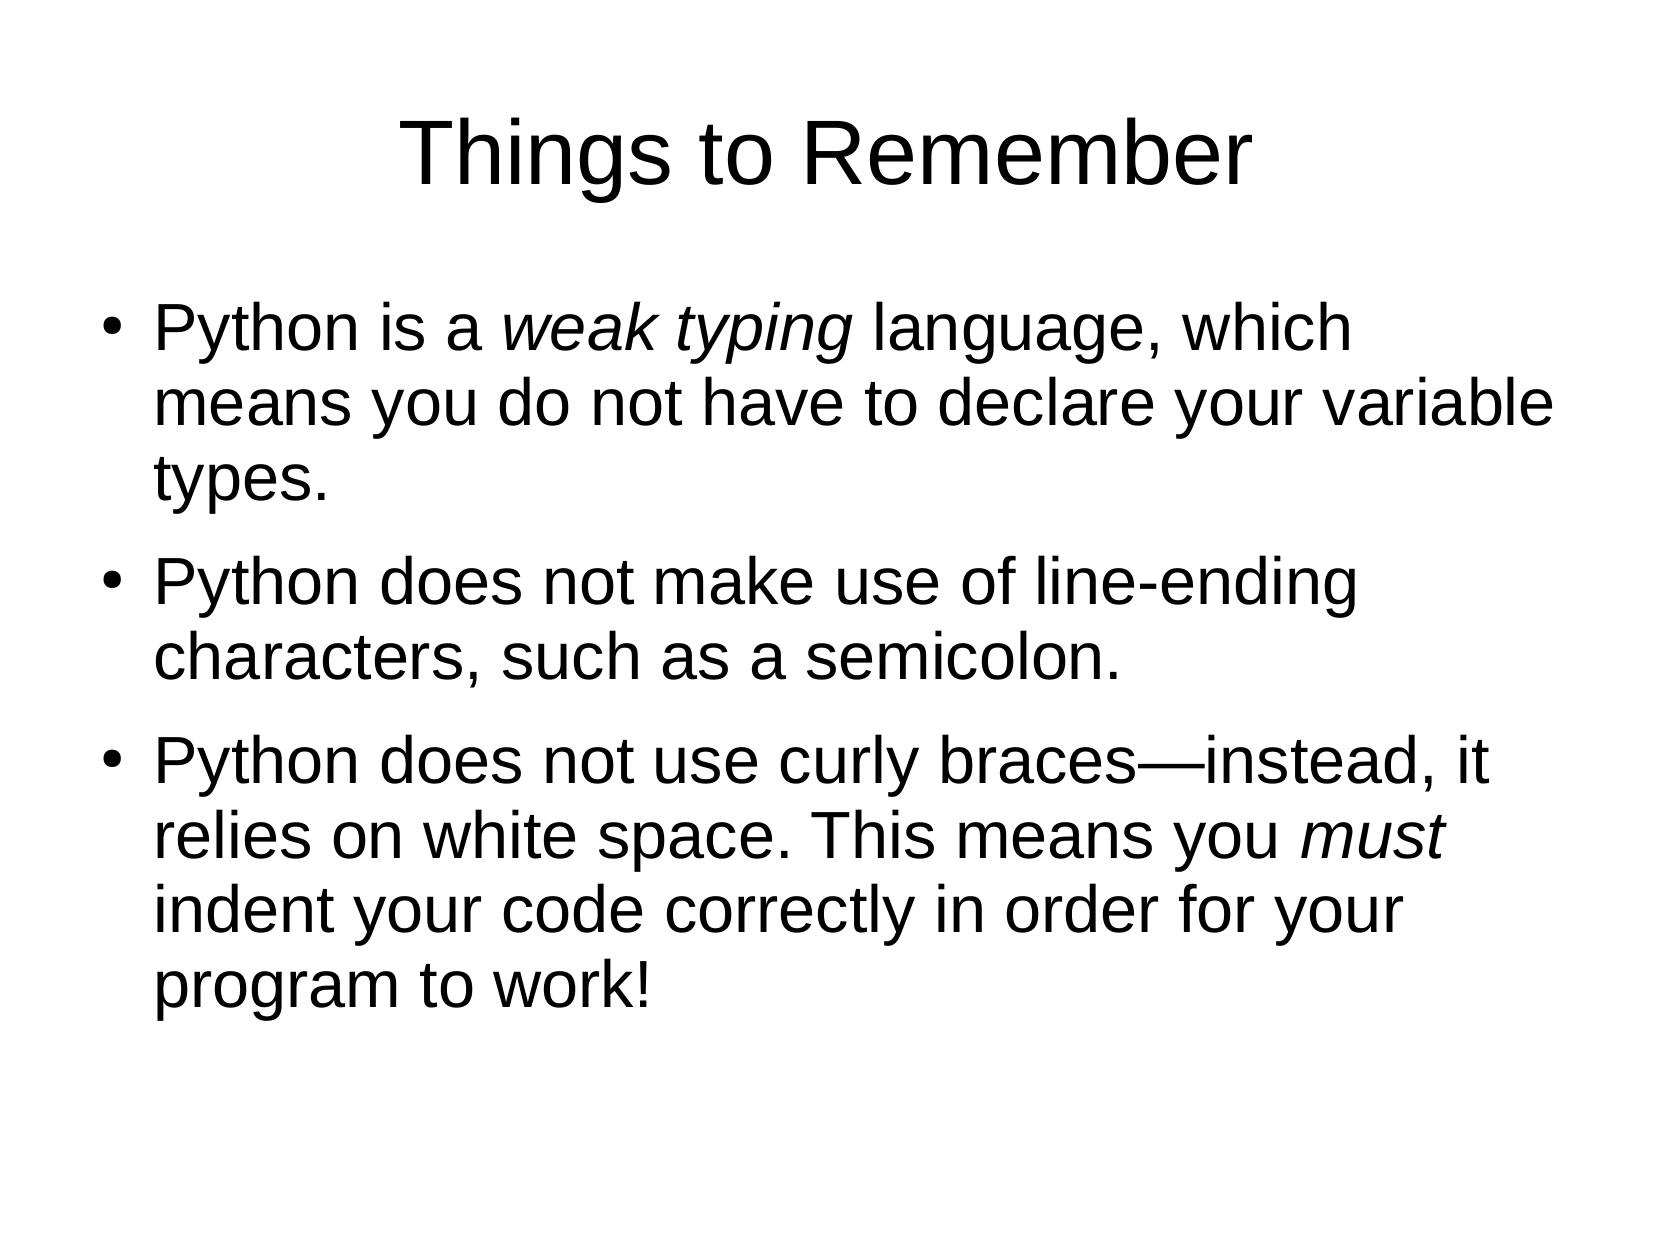

# Things to Remember
Python is a weak typing language, which means you do not have to declare your variable types.
Python does not make use of line-ending characters, such as a semicolon.
Python does not use curly braces—instead, it relies on white space. This means you must indent your code correctly in order for your program to work!